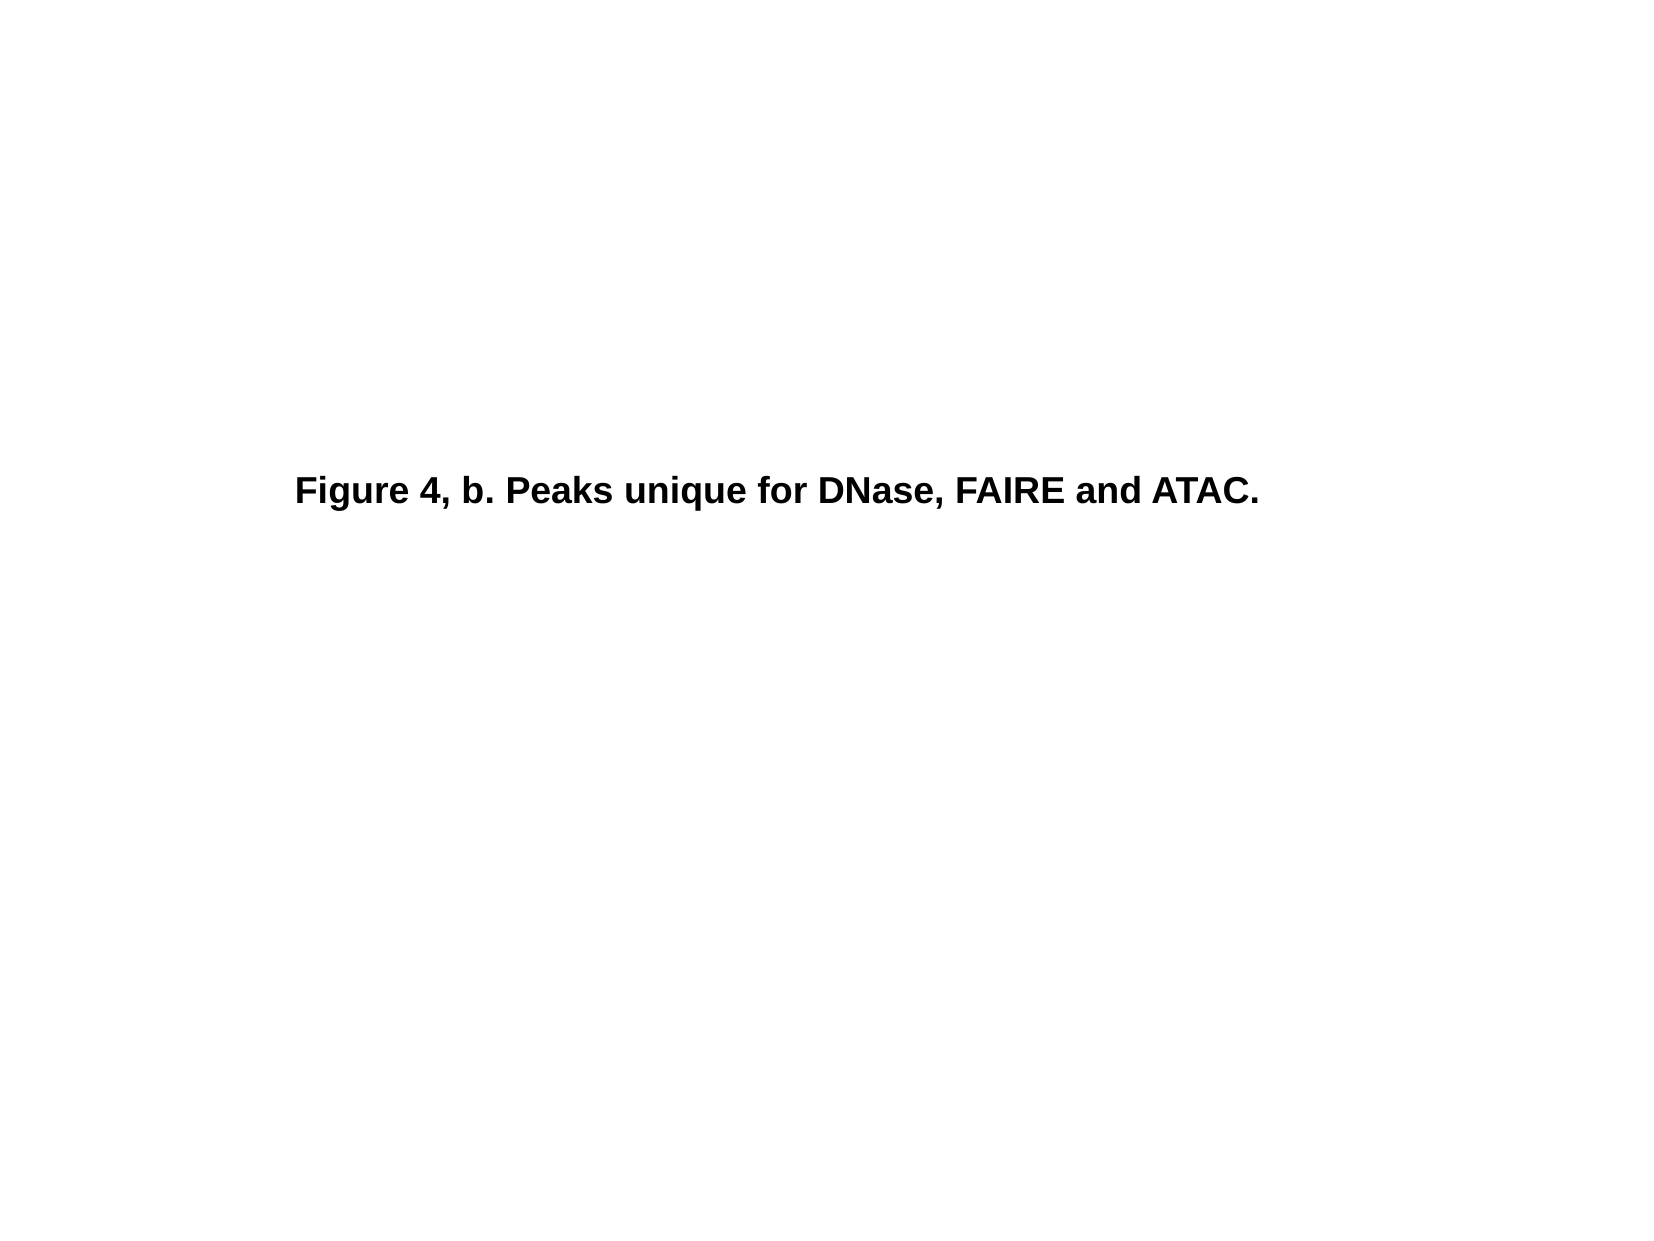

Figure 4, b. Peaks unique for DNase, FAIRE and ATAC.